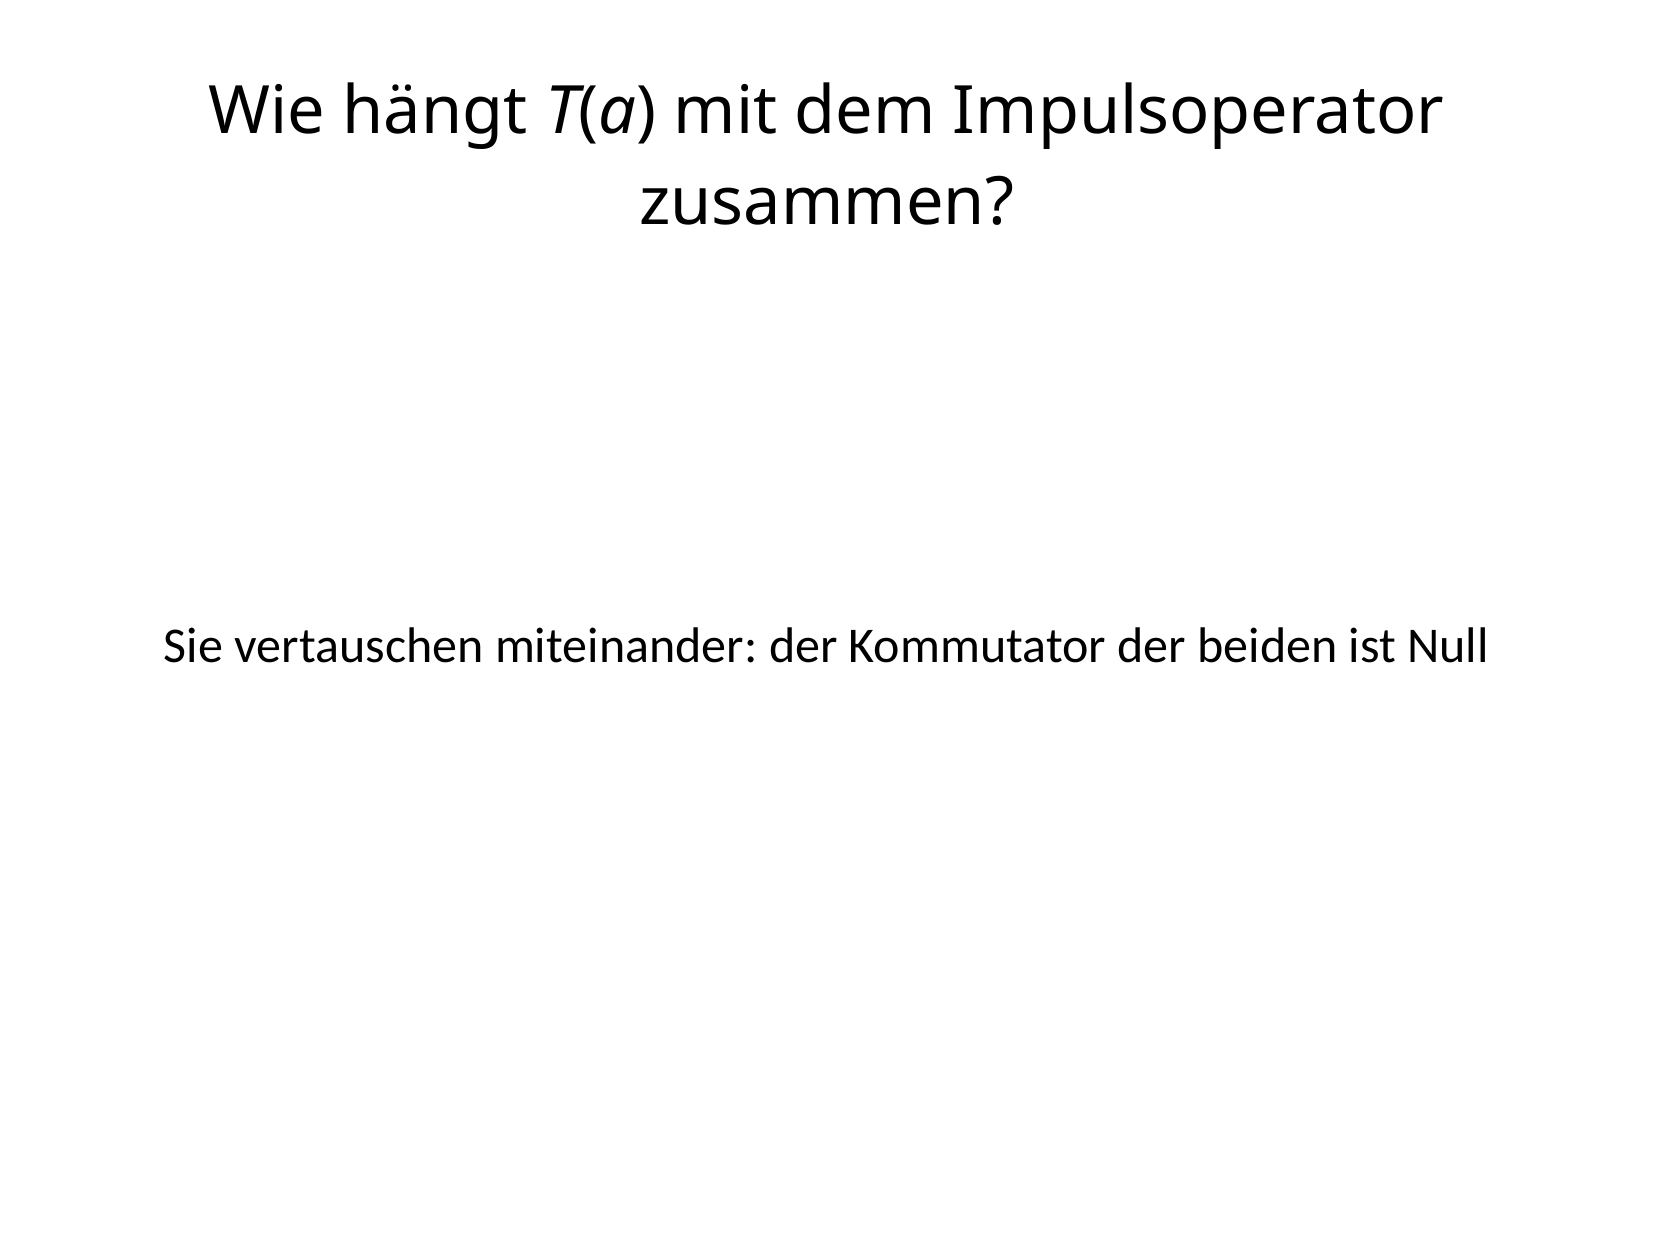

# Wie hängt T(a) mit dem Impulsoperator zusammen?
Sie vertauschen miteinander: der Kommutator der beiden ist Null